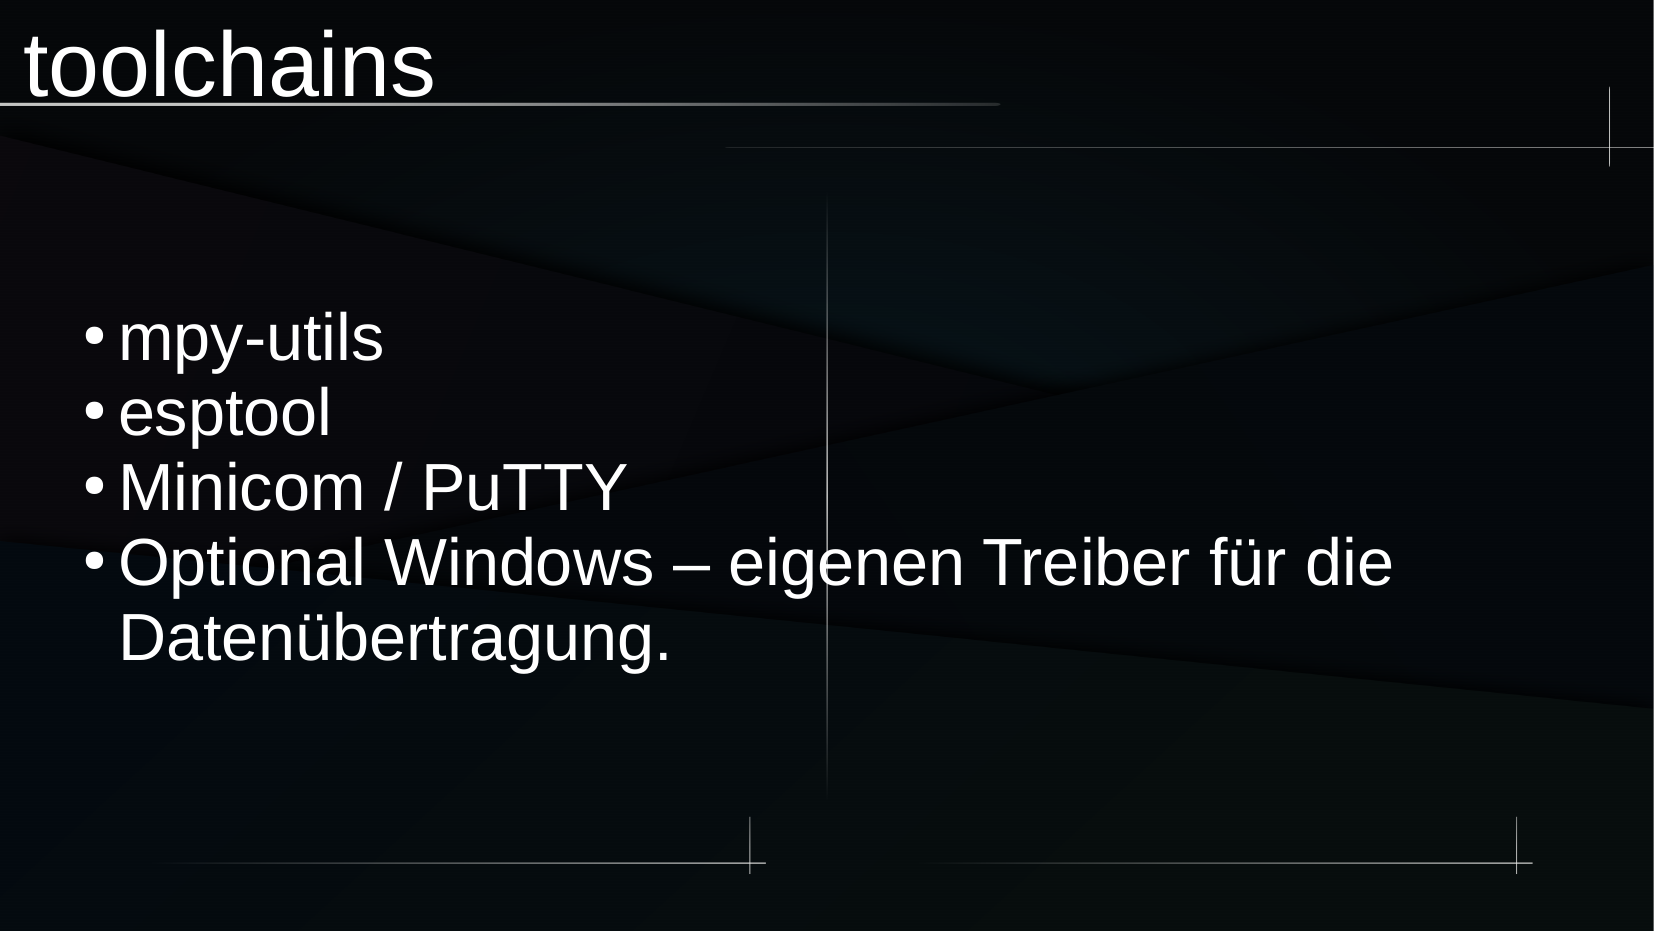

# toolchains
mpy-utils
esptool
Minicom / PuTTY
Optional Windows – eigenen Treiber für die Datenübertragung.